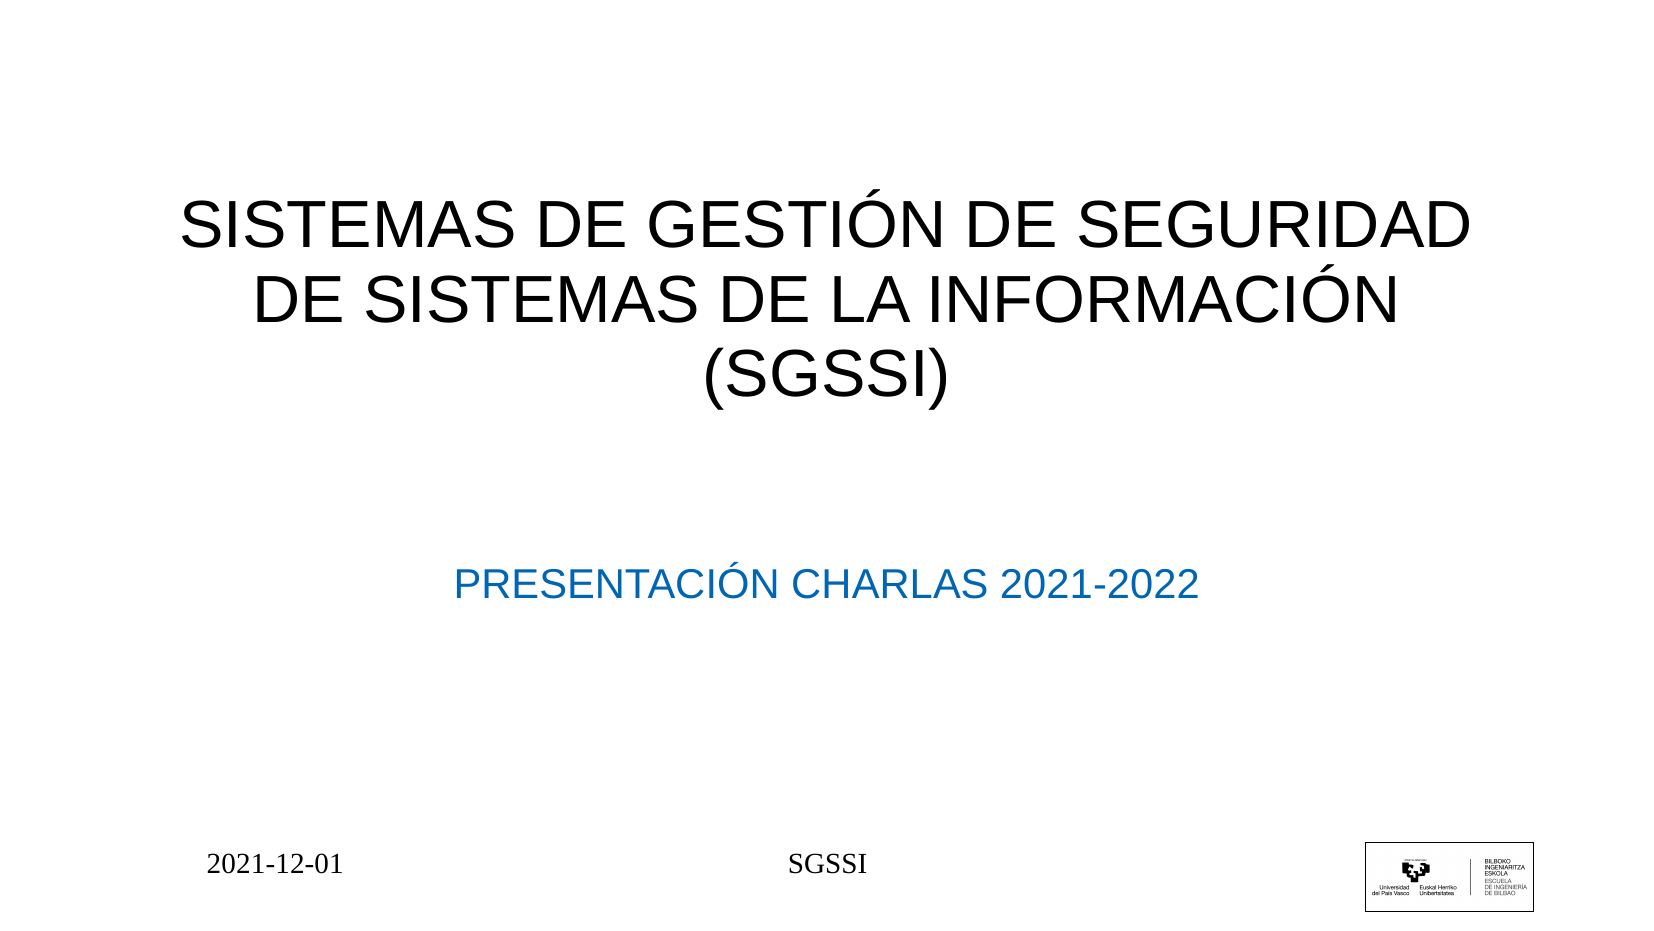

# SISTEMAS DE GESTIÓN DE SEGURIDAD
DE SISTEMAS DE LA INFORMACIÓN
(SGSSI)
PRESENTACIÓN CHARLAS 2021-2022